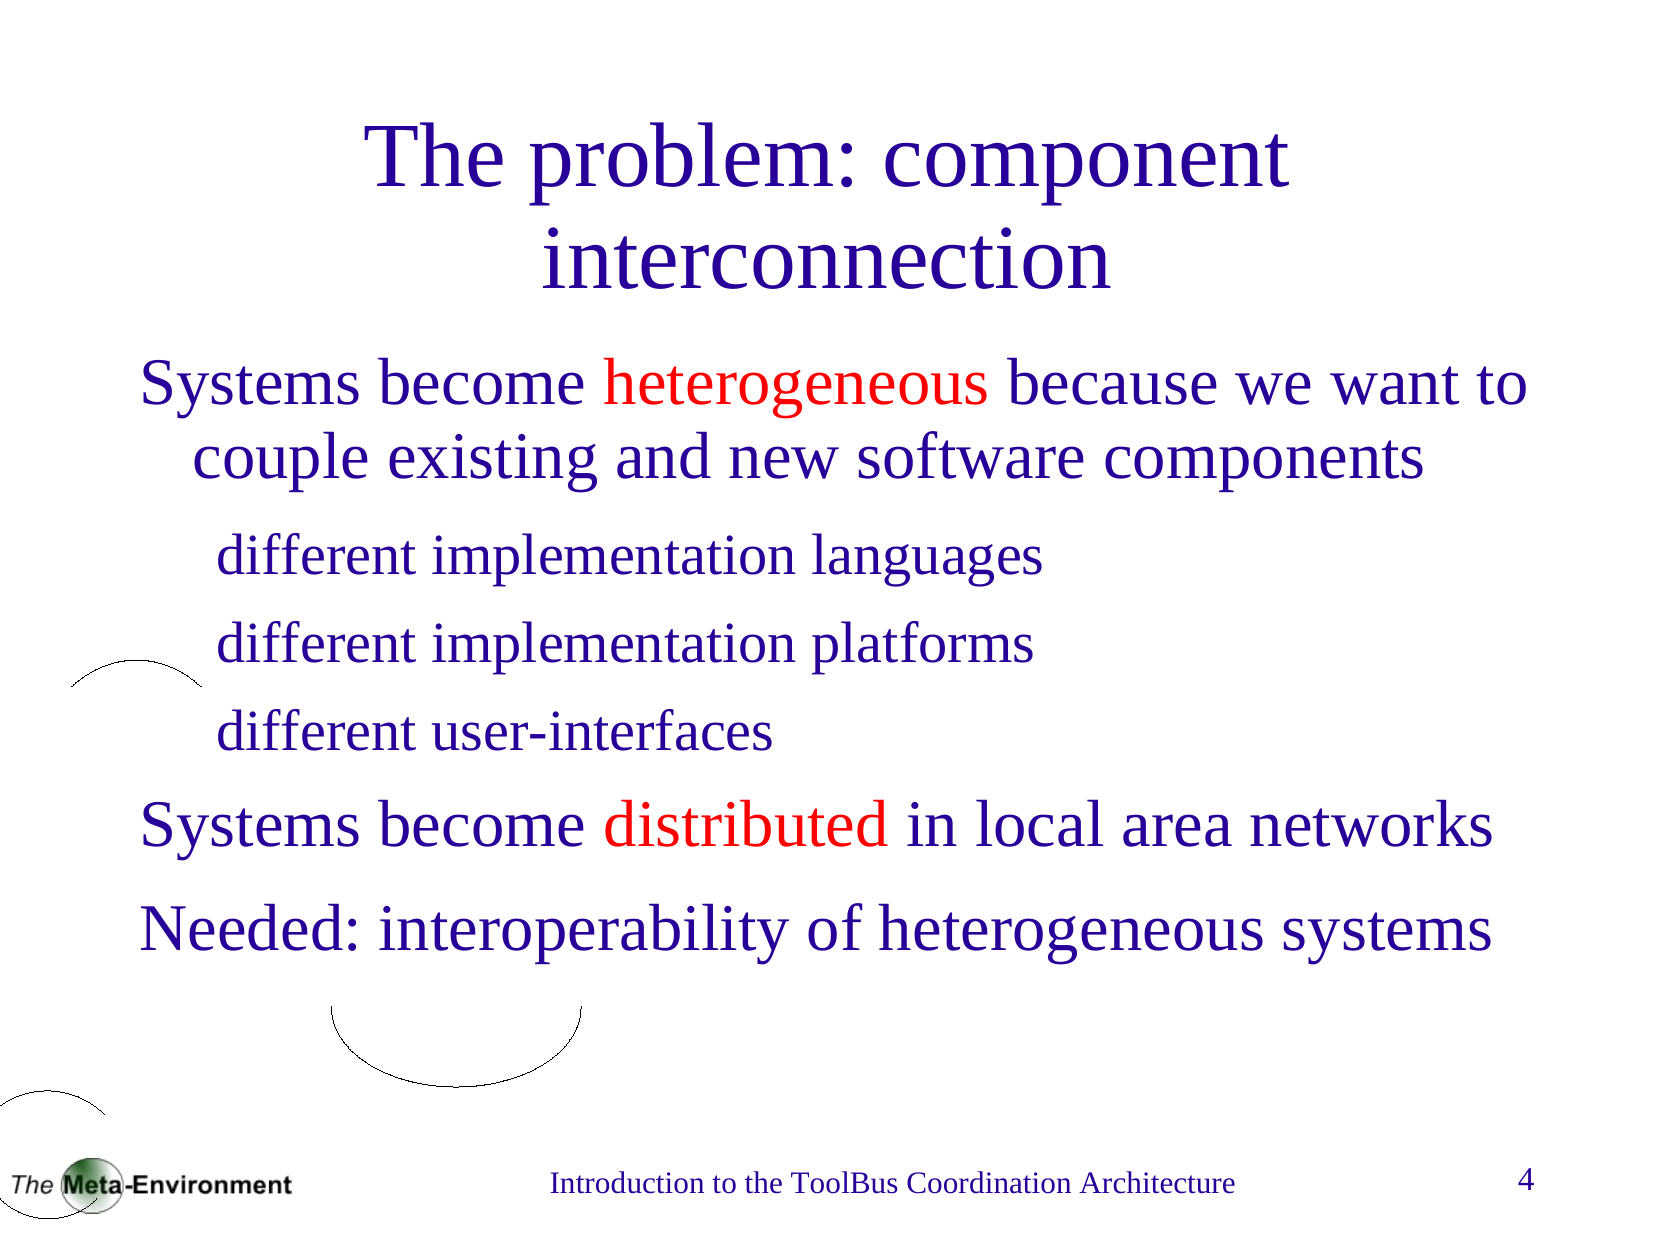

# The problem: component interconnection
Systems become heterogeneous because we want to couple existing and new software components
different implementation languages
different implementation platforms
different user-interfaces
Systems become distributed in local area networks
Needed: interoperability of heterogeneous systems